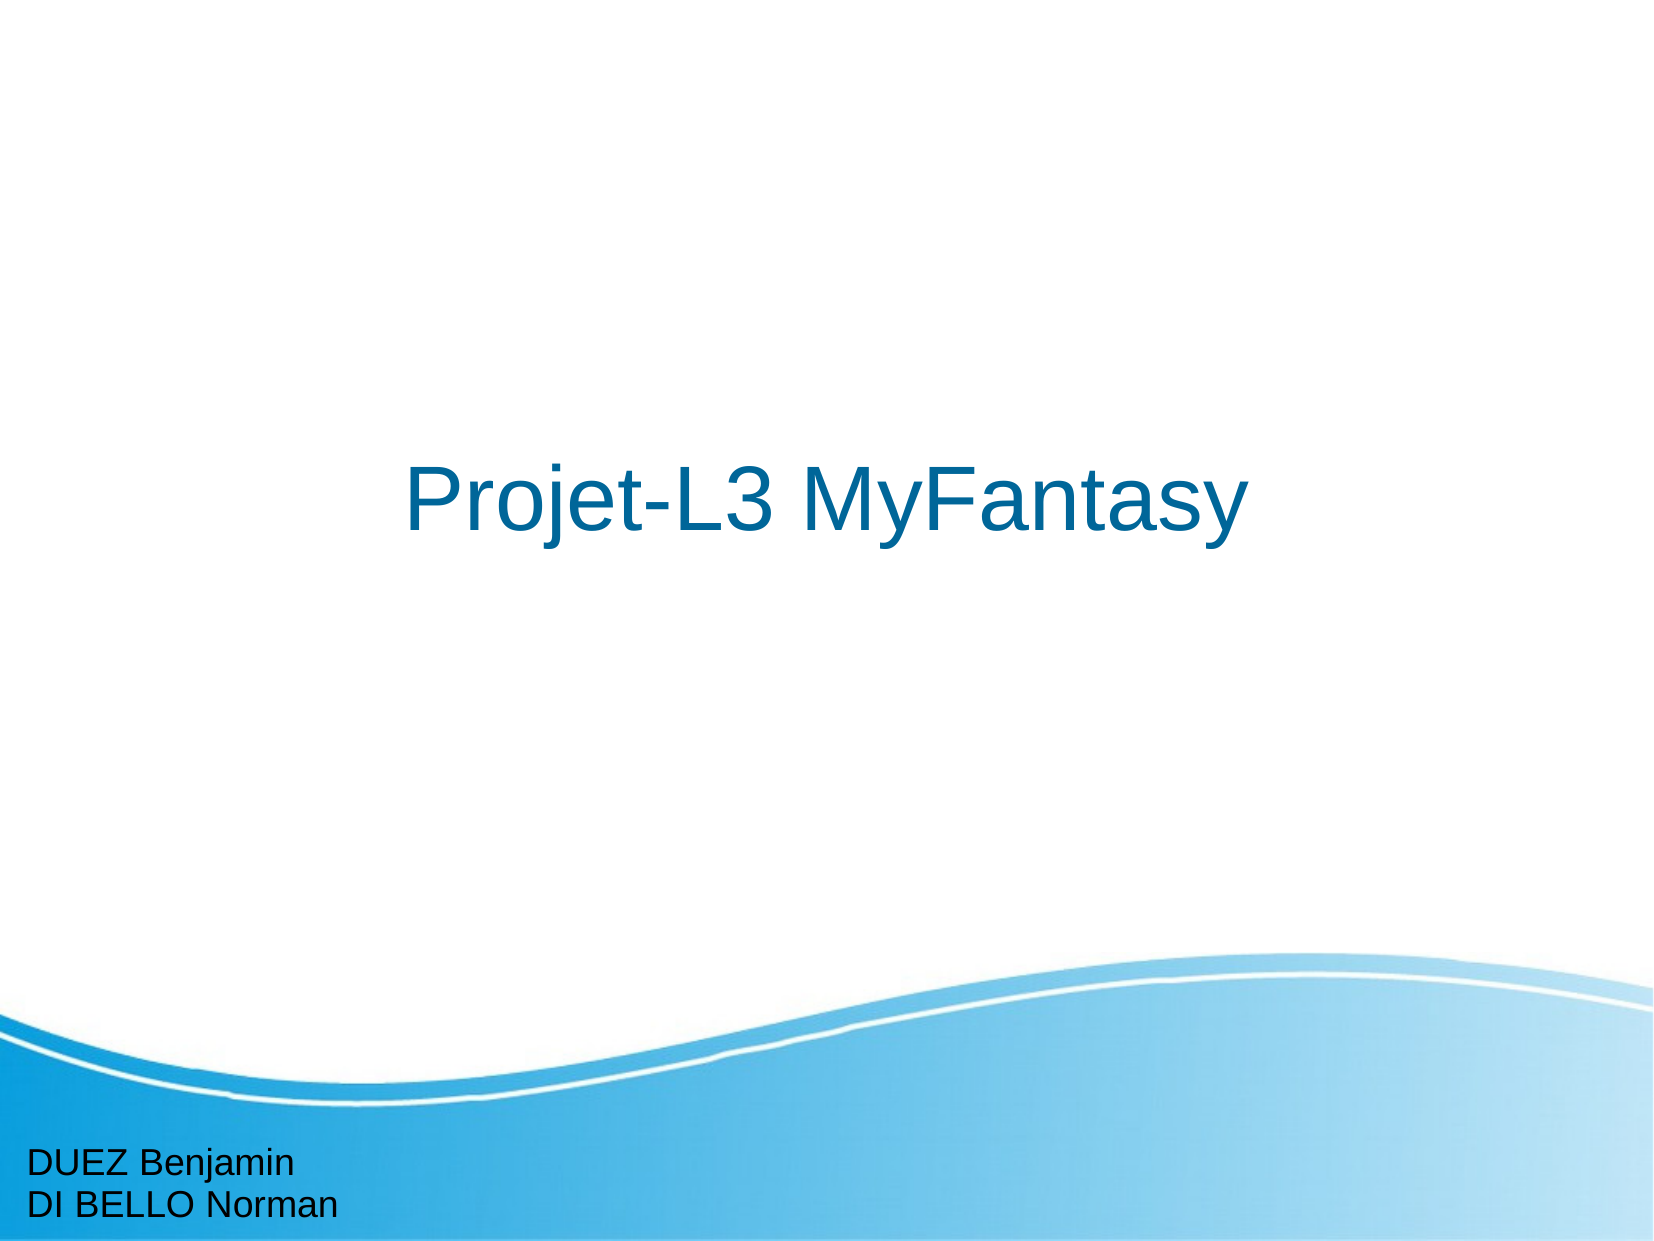

# Projet-L3 MyFantasy
DUEZ Benjamin
DI BELLO Norman